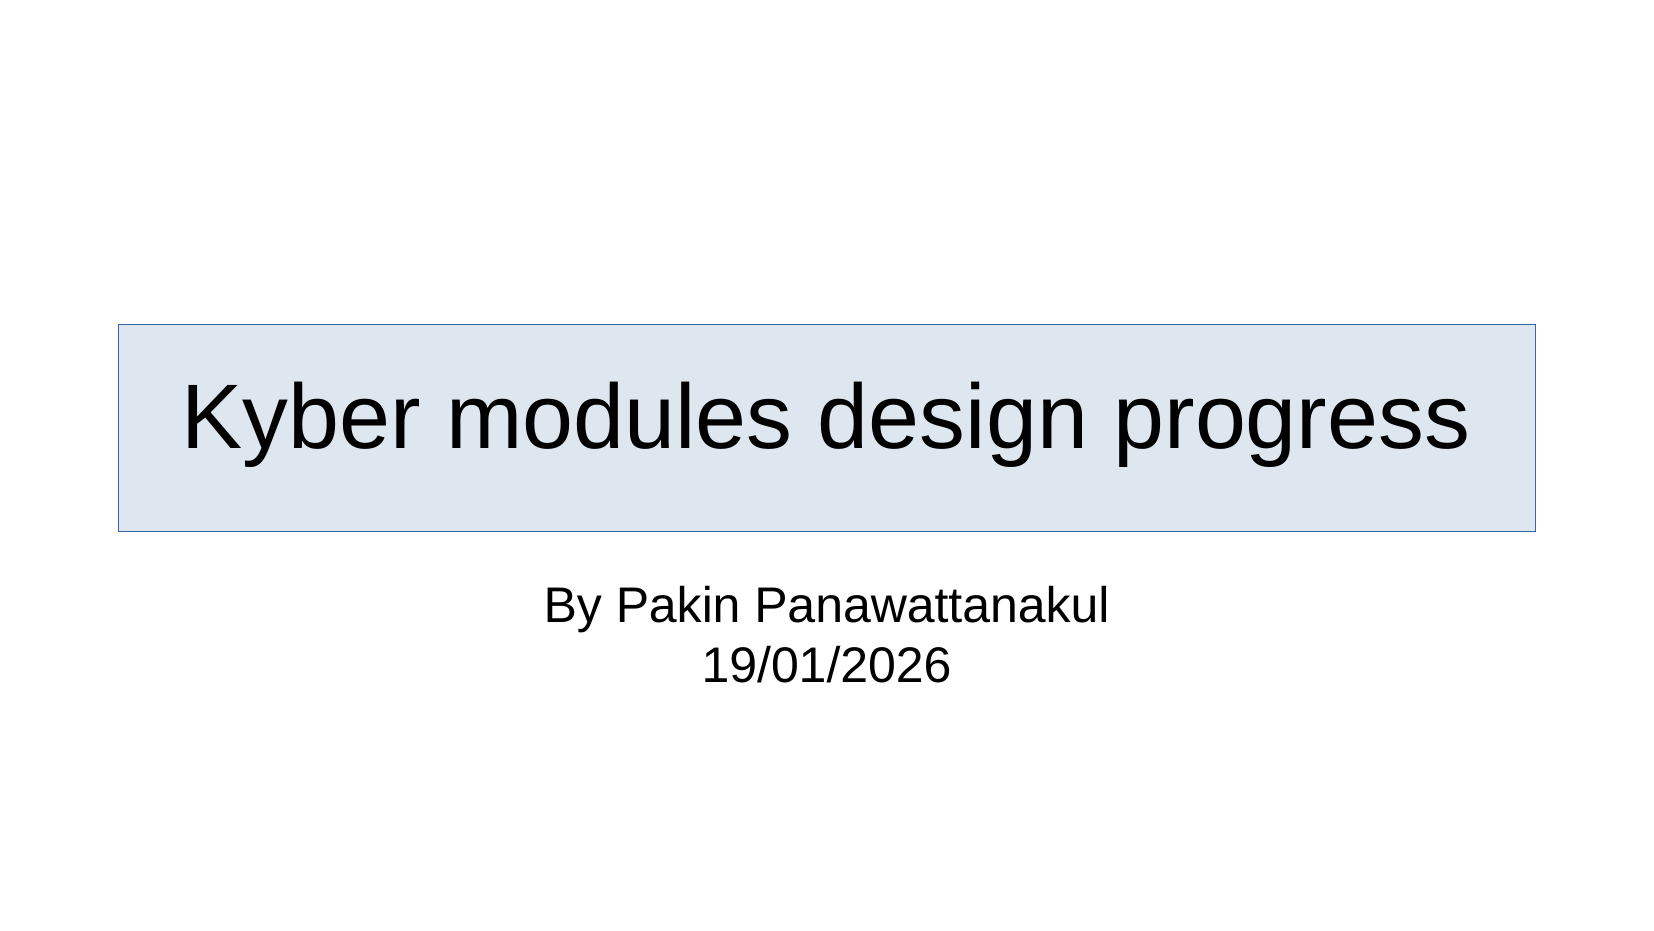

# Kyber modules design progress
By Pakin Panawattanakul
19/01/2026